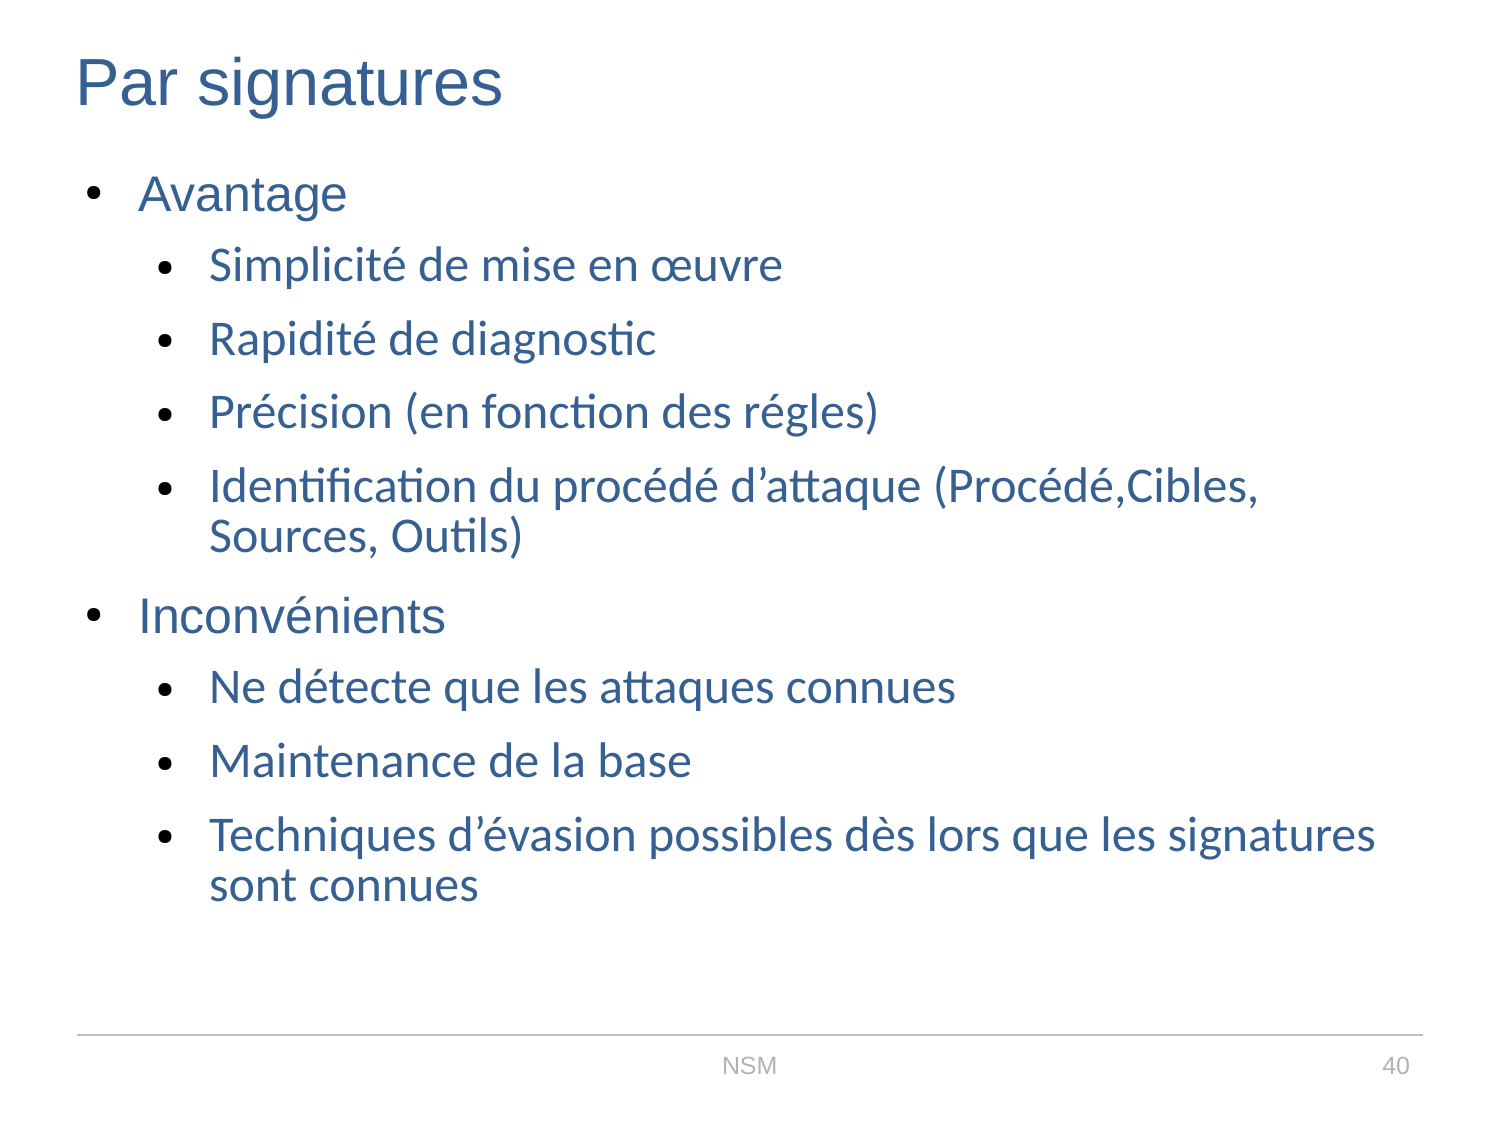

# Par signatures
Avantage
Simplicité de mise en œuvre
Rapidité de diagnostic
Précision (en fonction des régles)
Identification du procédé d’attaque (Procédé,Cibles, Sources, Outils)
Inconvénients
Ne détecte que les attaques connues
Maintenance de la base
Techniques d’évasion possibles dès lors que les signatures sont connues
Your footer here
40